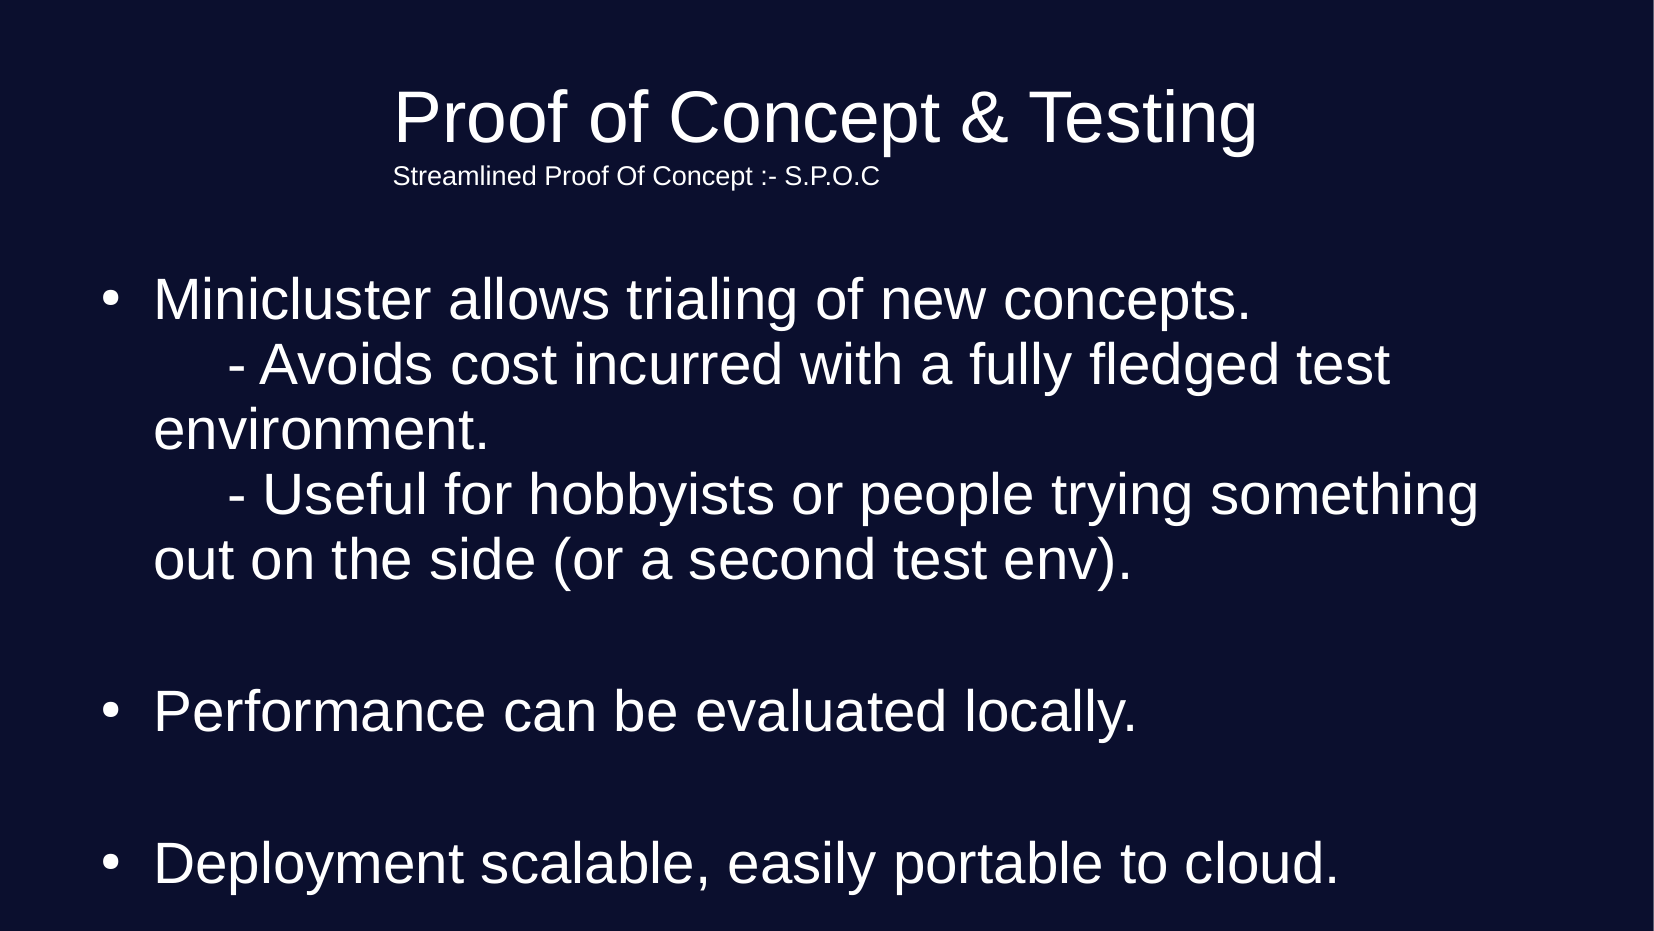

# Proof of Concept & Testing
Streamlined Proof Of Concept :- S.P.O.C
Minicluster allows trialing of new concepts.
	- Avoids cost incurred with a fully fledged test environment.
	- Useful for hobbyists or people trying something out on the side (or a second test env).
Performance can be evaluated locally.
Deployment scalable, easily portable to cloud.